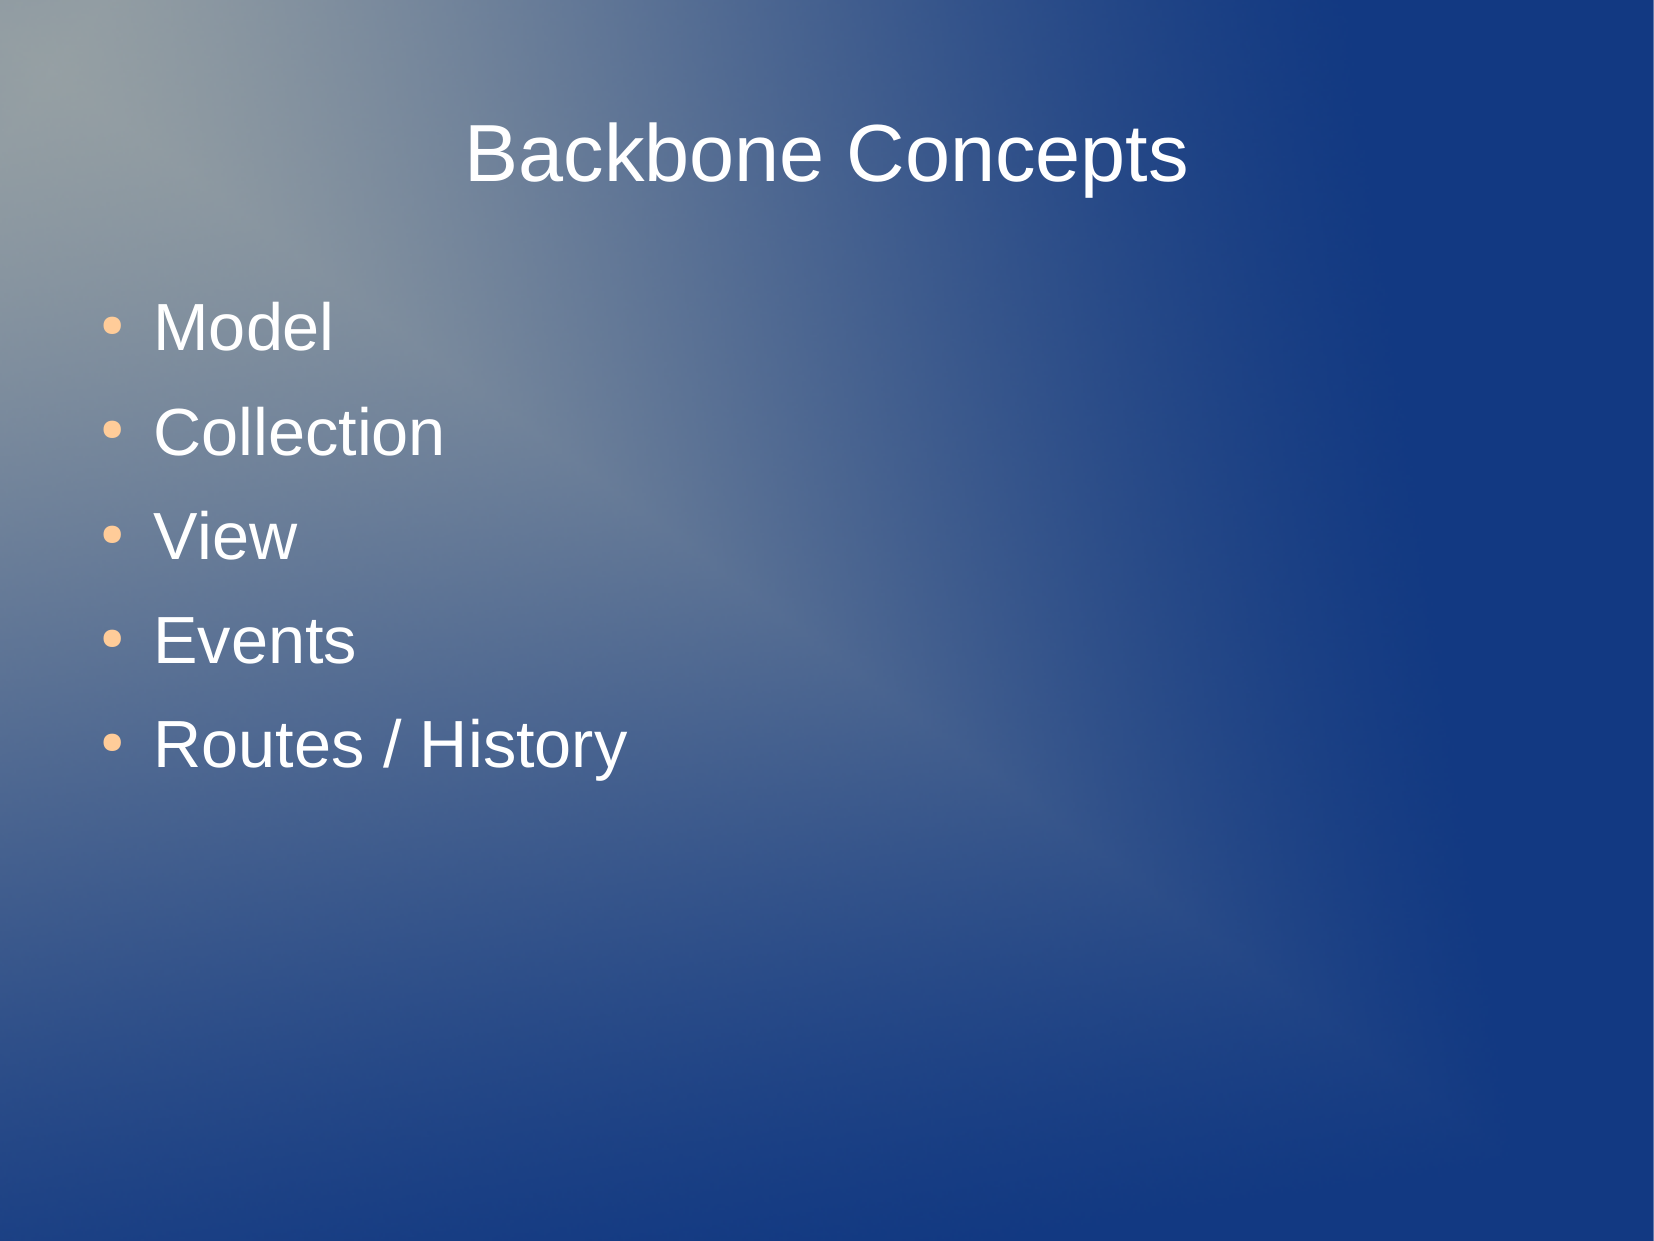

# Backbone Concepts
Model
Collection
View
Events
Routes / History